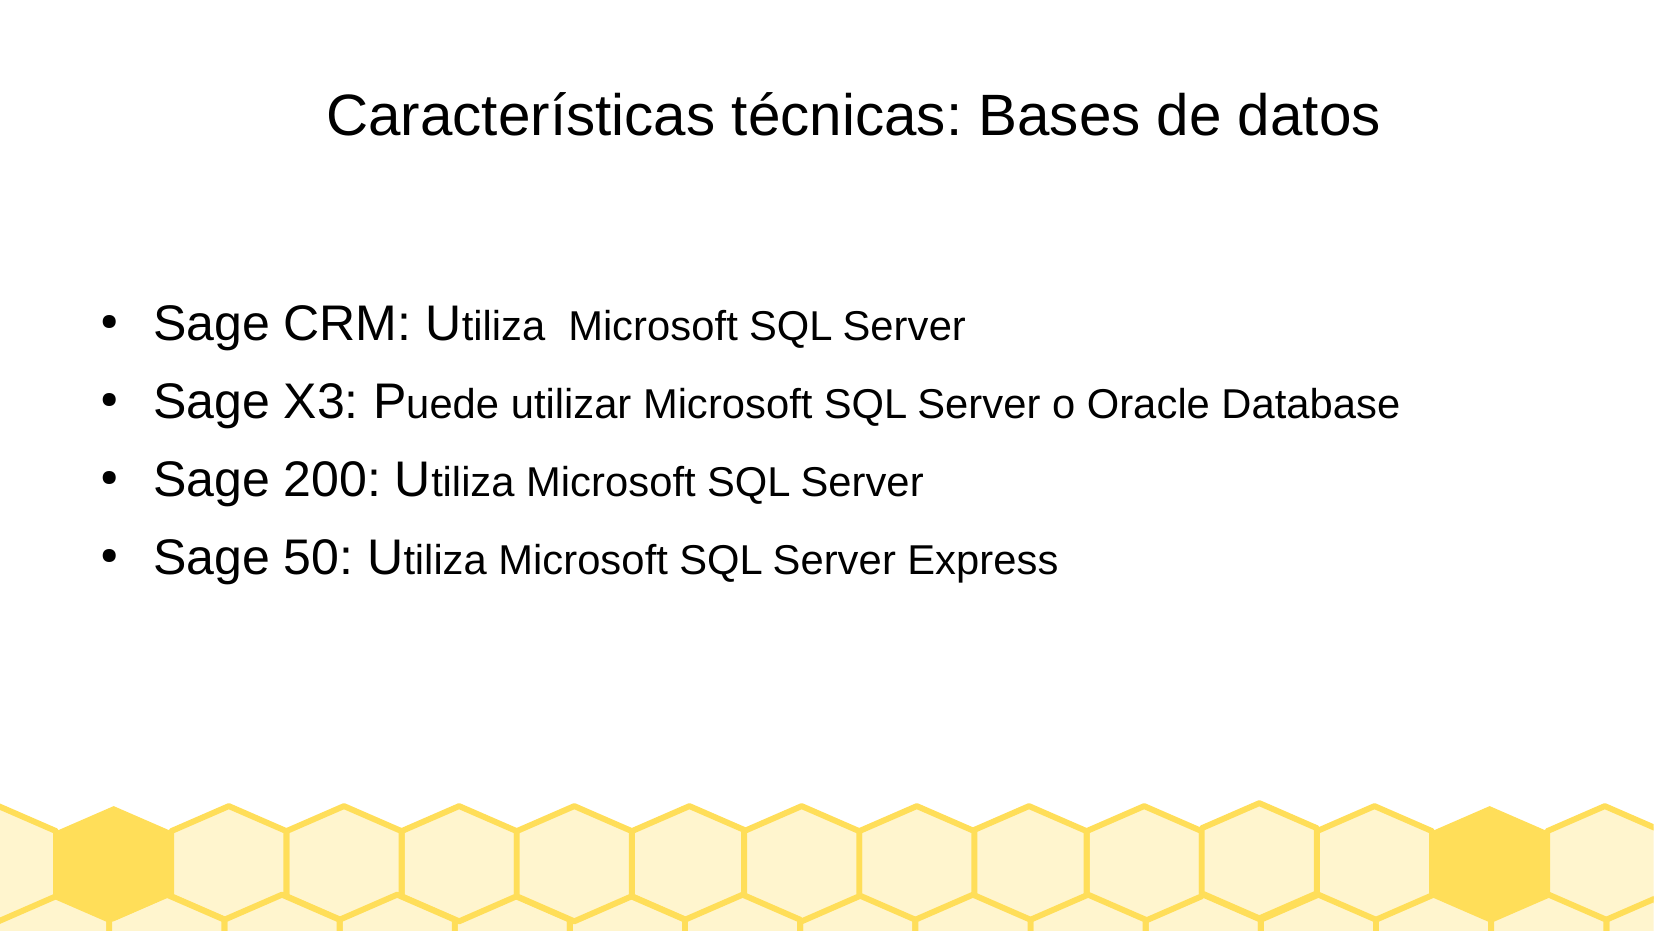

# Características técnicas: Bases de datos
Sage CRM: Utiliza Microsoft SQL Server
Sage X3: Puede utilizar Microsoft SQL Server o Oracle Database
Sage 200: Utiliza Microsoft SQL Server
Sage 50: Utiliza Microsoft SQL Server Express